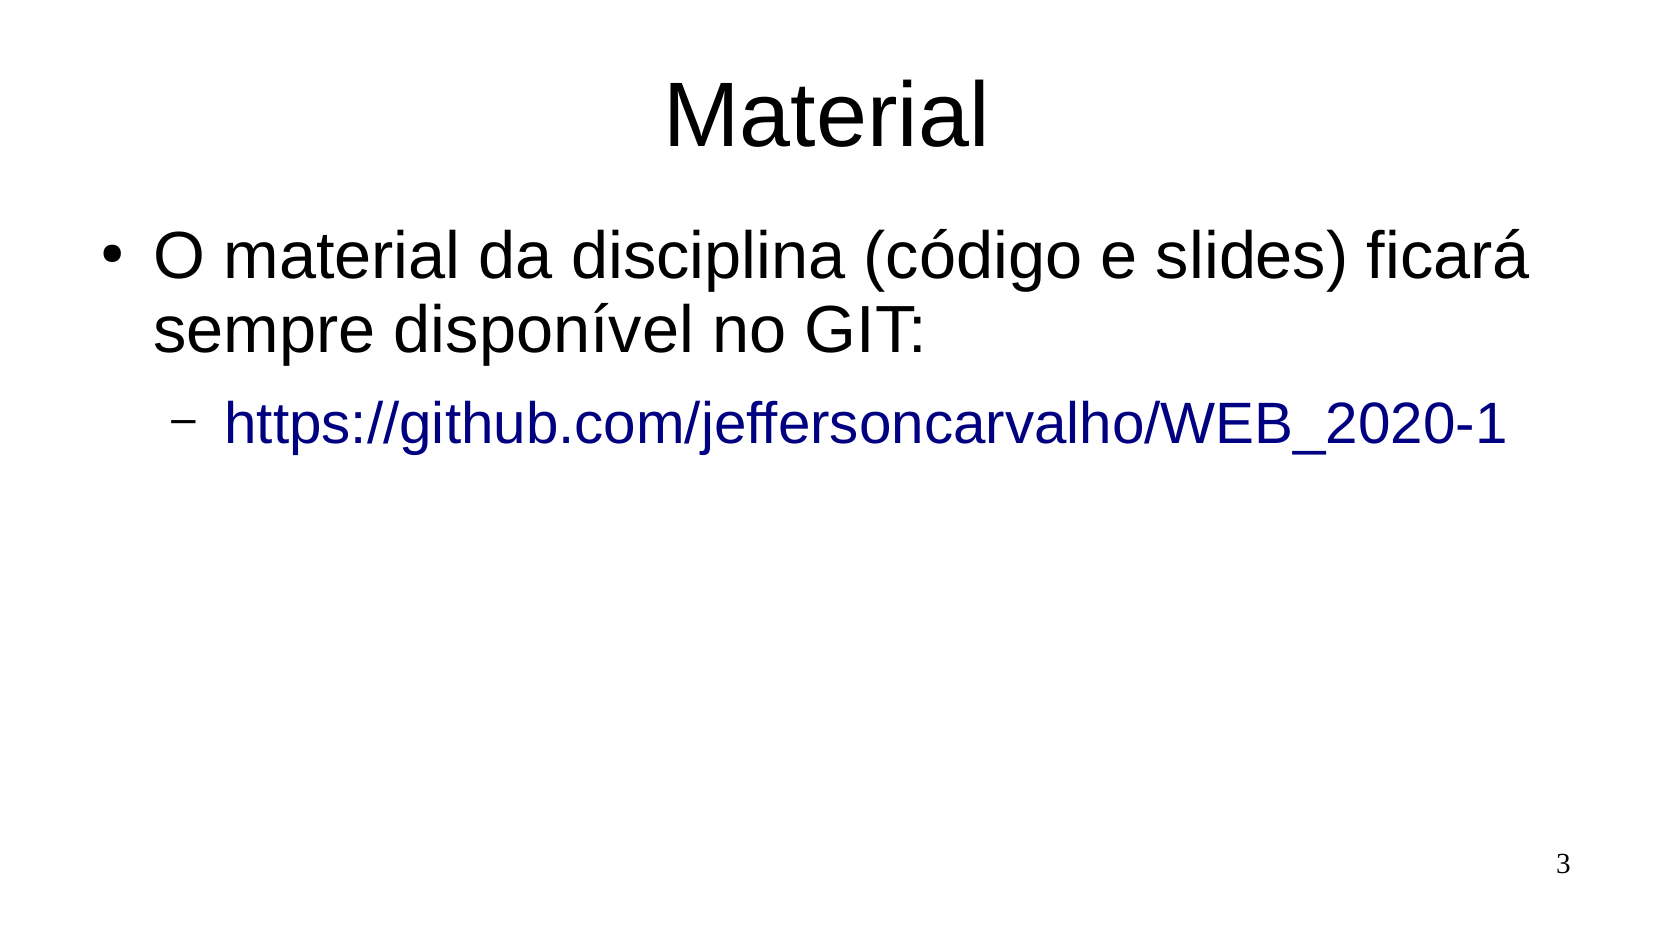

# Material
O material da disciplina (código e slides) ficará sempre disponível no GIT:
https://github.com/jeffersoncarvalho/WEB_2020-1
3